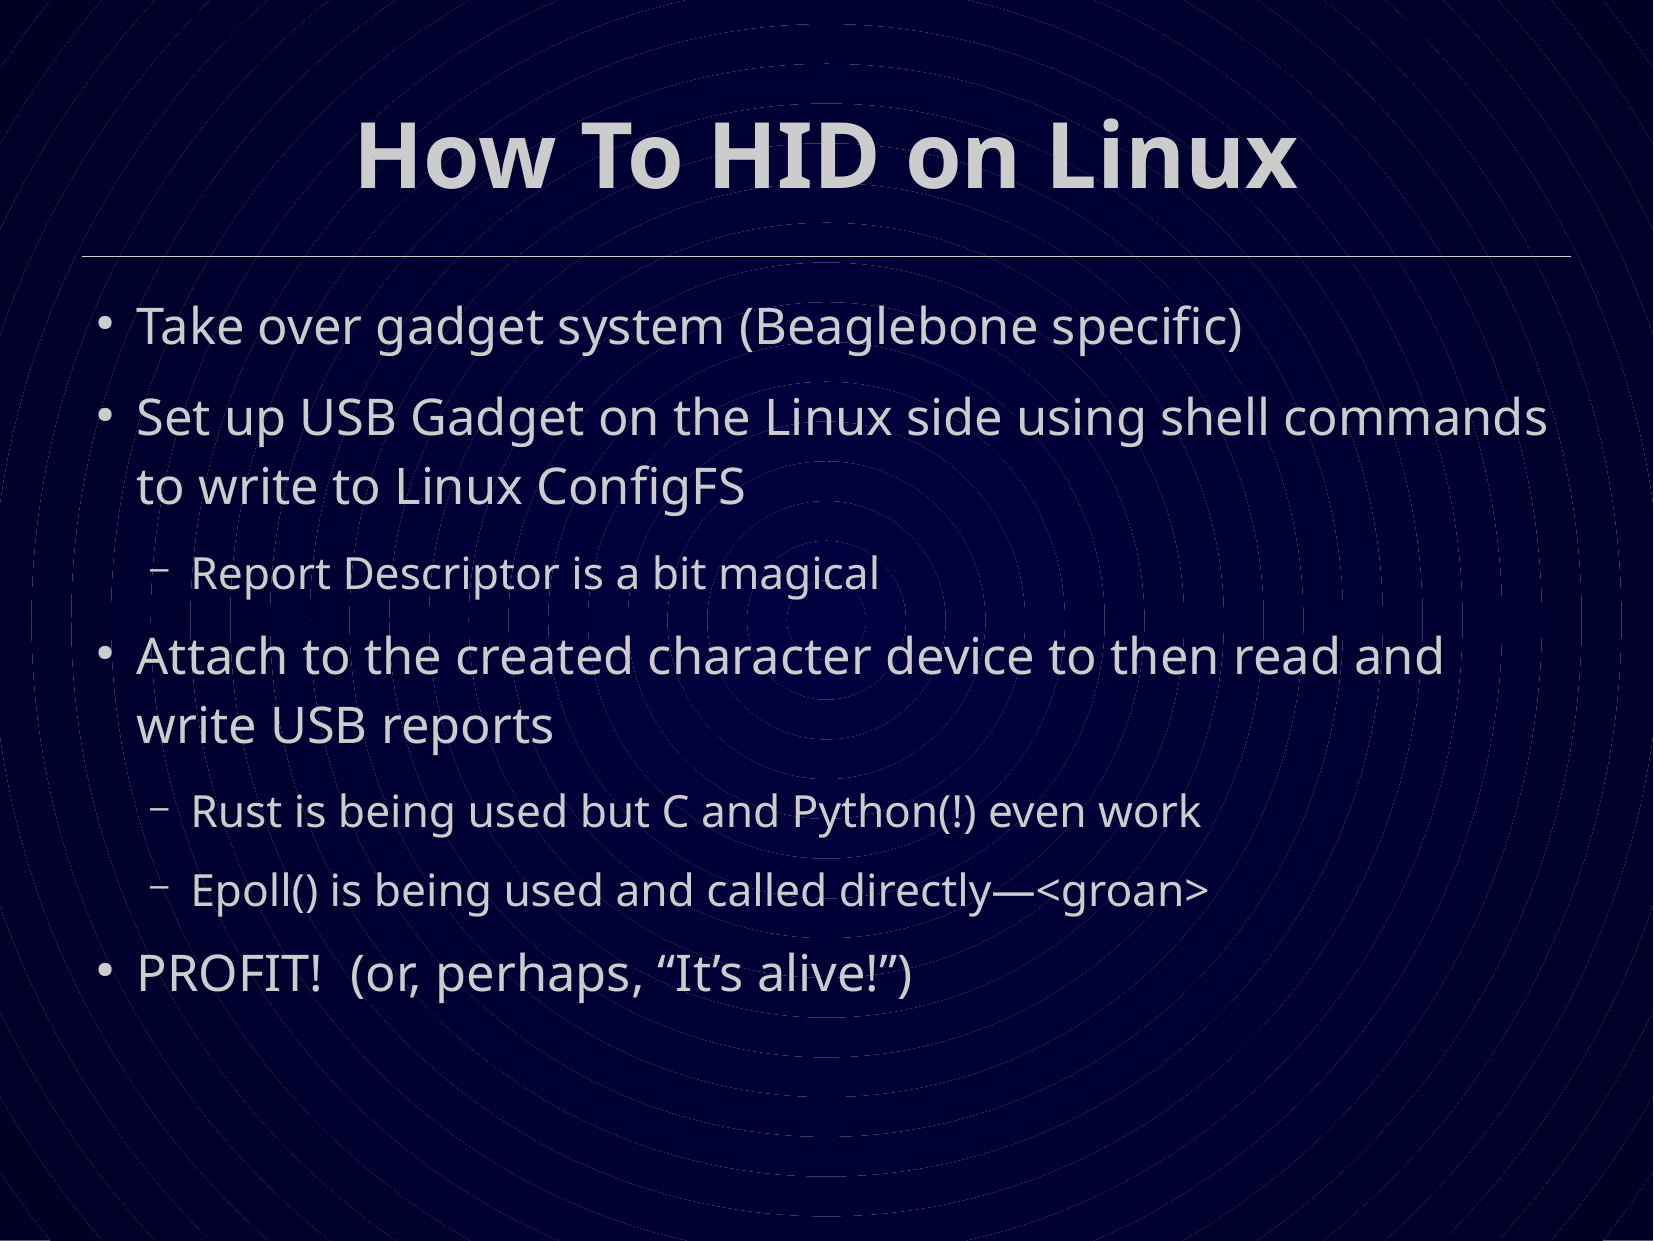

# How To HID on Linux
Take over gadget system (Beaglebone specific)
Set up USB Gadget on the Linux side using shell commands to write to Linux ConfigFS
Report Descriptor is a bit magical
Attach to the created character device to then read and write USB reports
Rust is being used but C and Python(!) even work
Epoll() is being used and called directly—<groan>
PROFIT! (or, perhaps, “It’s alive!”)